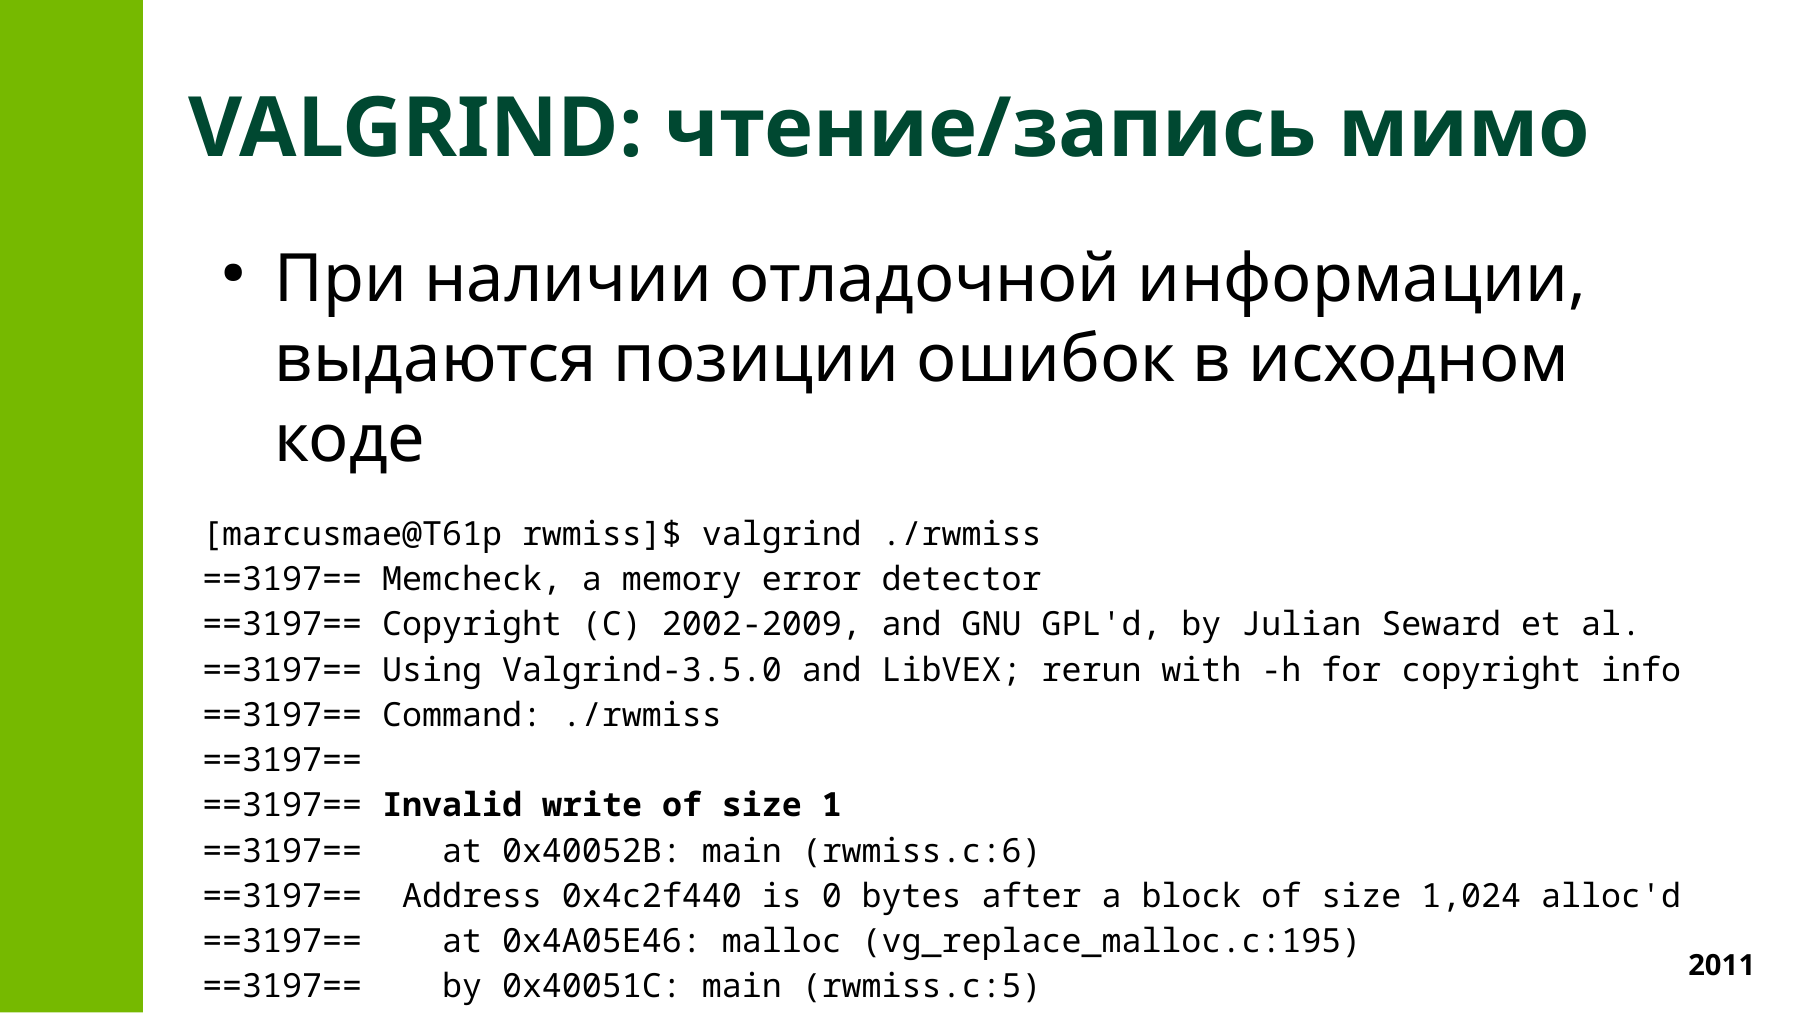

# VALGRIND: чтение/запись мимо
При наличии отладочной информации, выдаются позиции ошибок в исходном коде
[marcusmae@T61p rwmiss]$ valgrind ./rwmiss
==3197== Memcheck, a memory error detector
==3197== Copyright (C) 2002-2009, and GNU GPL'd, by Julian Seward et al.
==3197== Using Valgrind-3.5.0 and LibVEX; rerun with -h for copyright info
==3197== Command: ./rwmiss
==3197==
==3197== Invalid write of size 1
==3197== at 0x40052B: main (rwmiss.c:6)
==3197== Address 0x4c2f440 is 0 bytes after a block of size 1,024 alloc'd
==3197== at 0x4A05E46: malloc (vg_replace_malloc.c:195)
==3197== by 0x40051C: main (rwmiss.c:5)